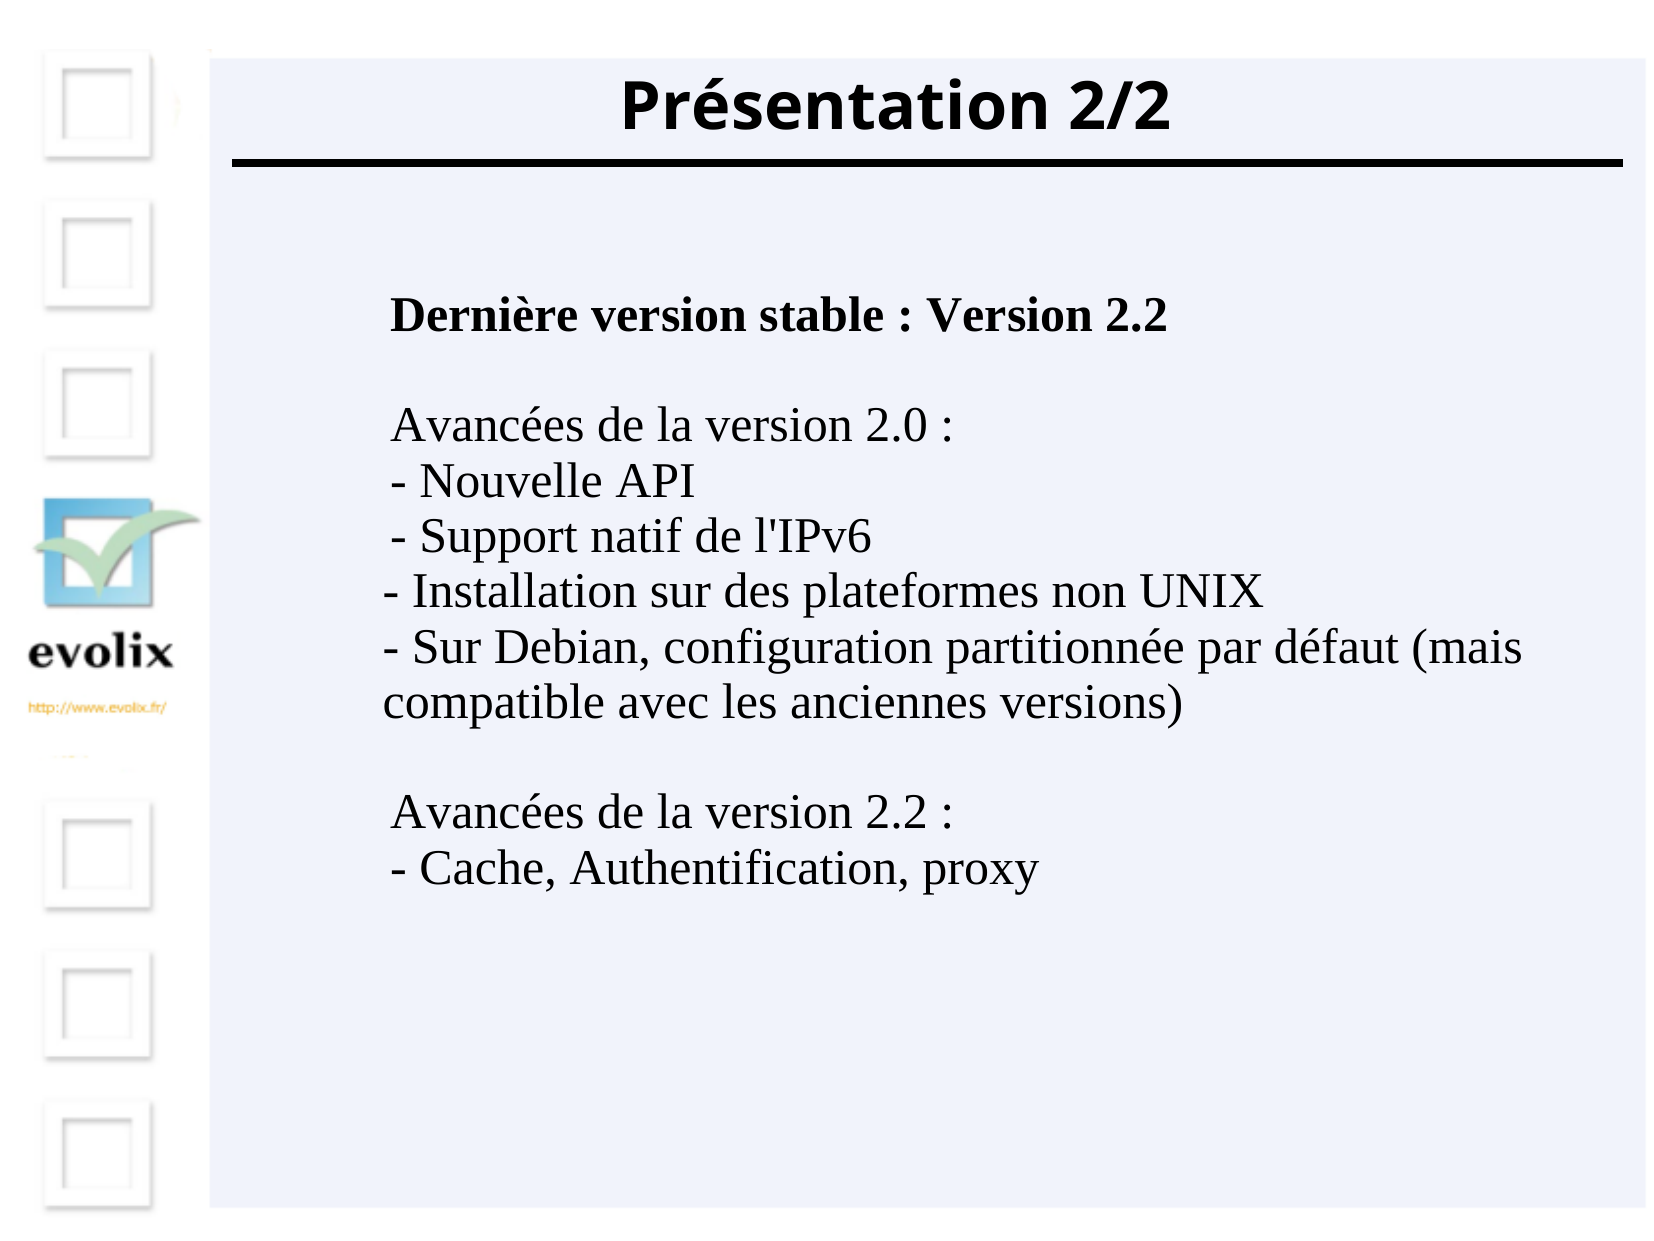

# Présentation 2/2
Dernière version stable : Version 2.2
Avancées de la version 2.0 :
- Nouvelle API
- Support natif de l'IPv6
- Installation sur des plateformes non UNIX
- Sur Debian, configuration partitionnée par défaut (mais compatible avec les anciennes versions)
Avancées de la version 2.2 :
- Cache, Authentification, proxy